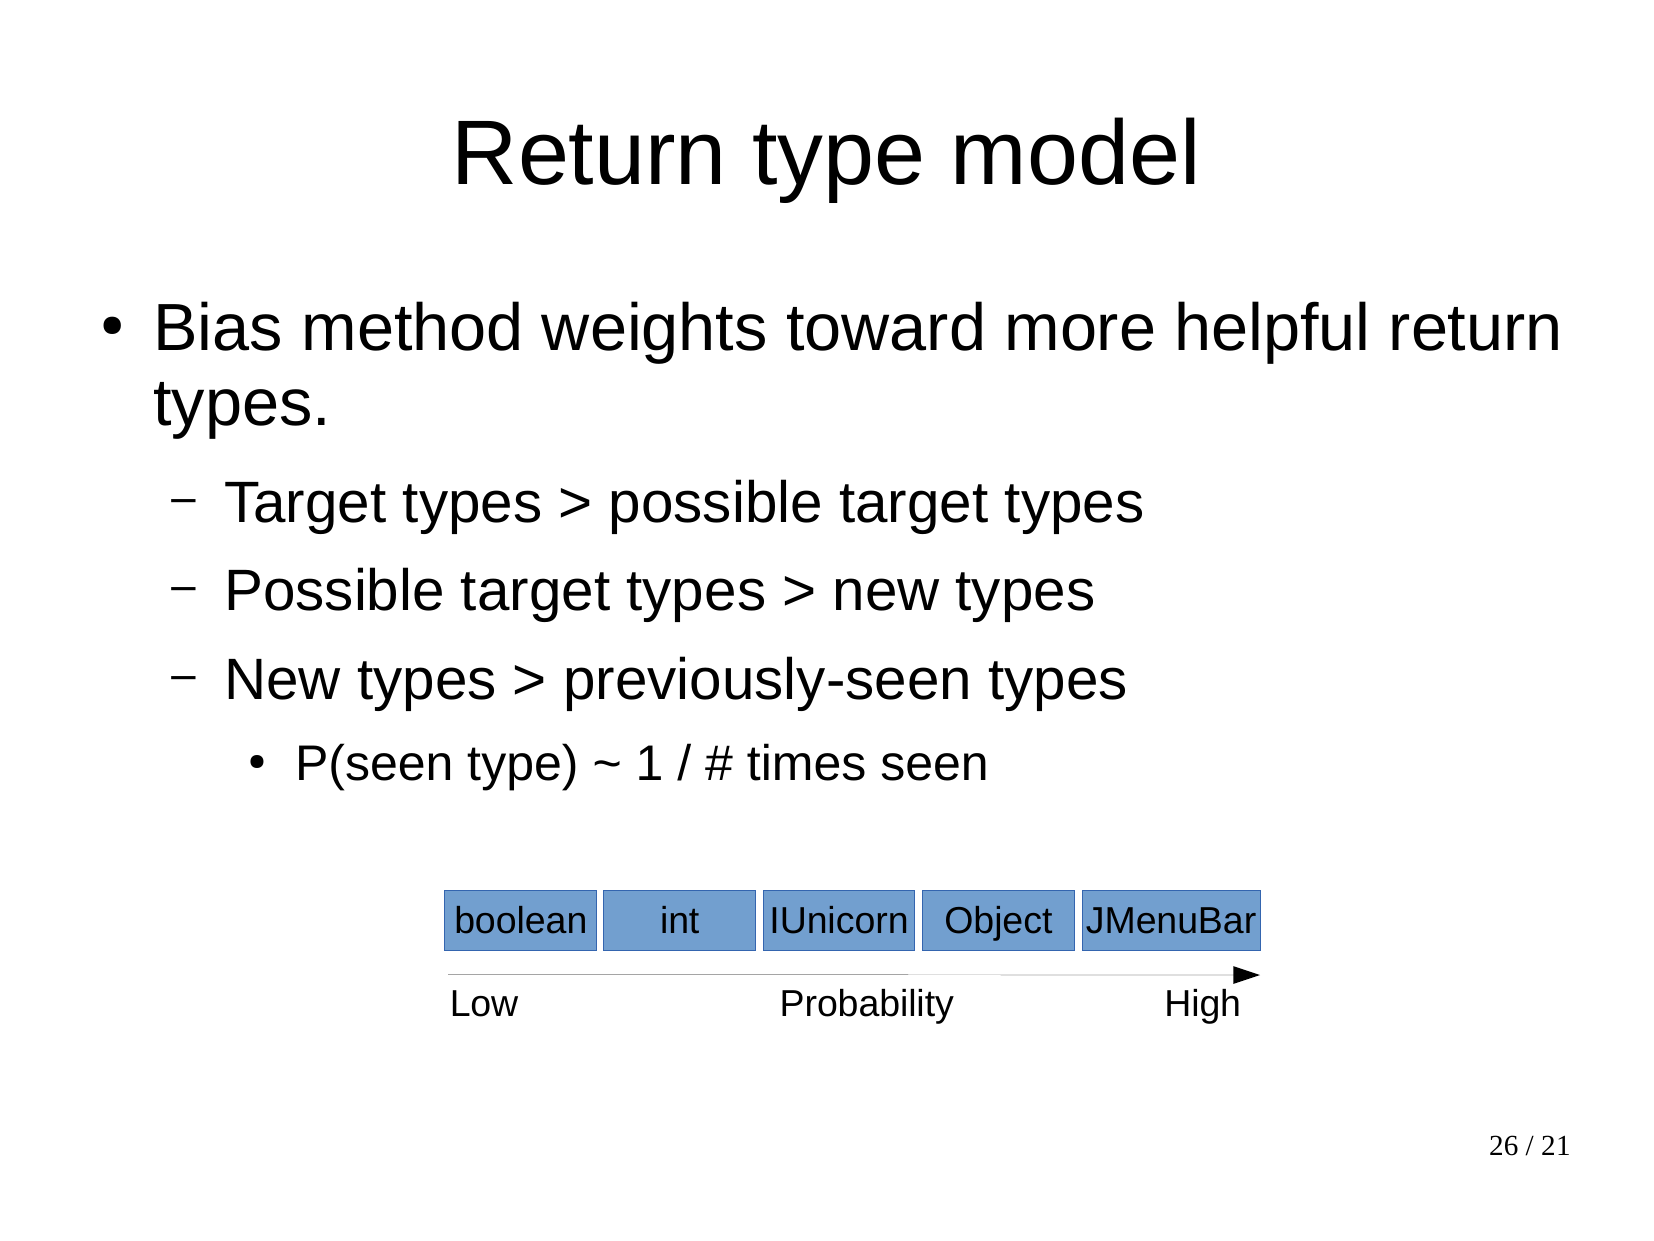

# Return type model
Bias method weights toward more helpful return types.
Target types > possible target types
Possible target types > new types
New types > previously-seen types
P(seen type) ~ 1 / # times seen
boolean
int
IUnicorn
Object
JMenuBar
Probability
High
Low
26